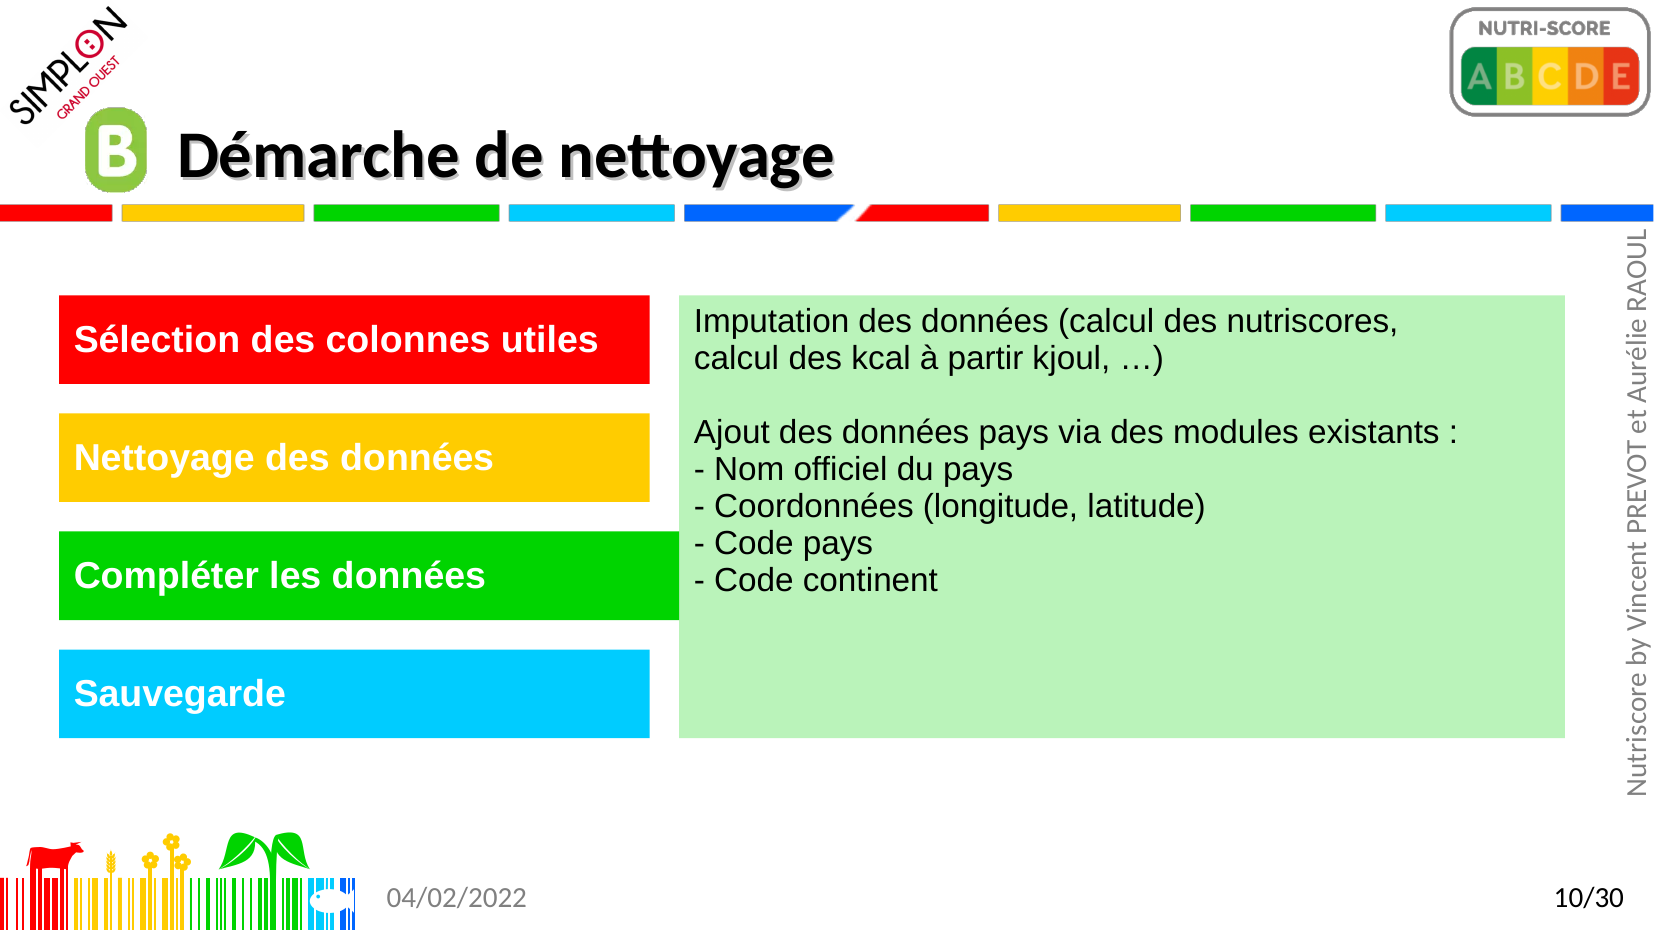

# Démarche de nettoyage
Sélection des colonnes utiles
Imputation des données (calcul des nutriscores,
calcul des kcal à partir kjoul, …)
Ajout des données pays via des modules existants :
- Nom officiel du pays
- Coordonnées (longitude, latitude)
- Code pays
- Code continent
Nettoyage des données
Compléter les données
Sauvegarde
10